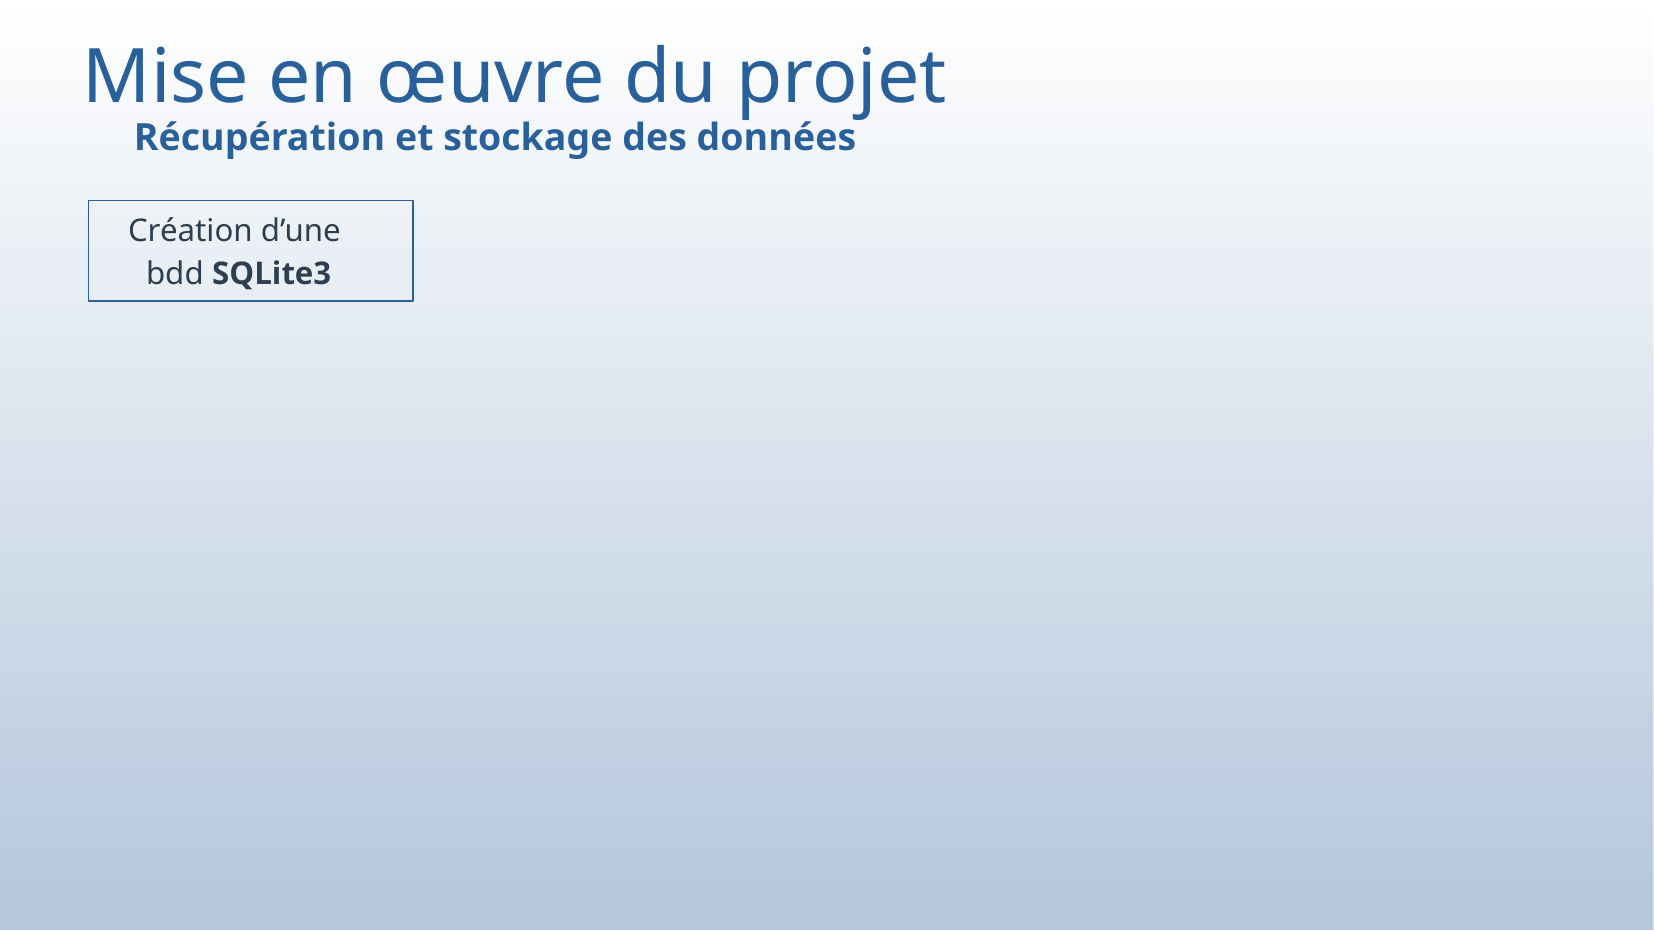

# Mise en œuvre du projet
Récupération et stockage des données
 Création d’une bdd SQLite3